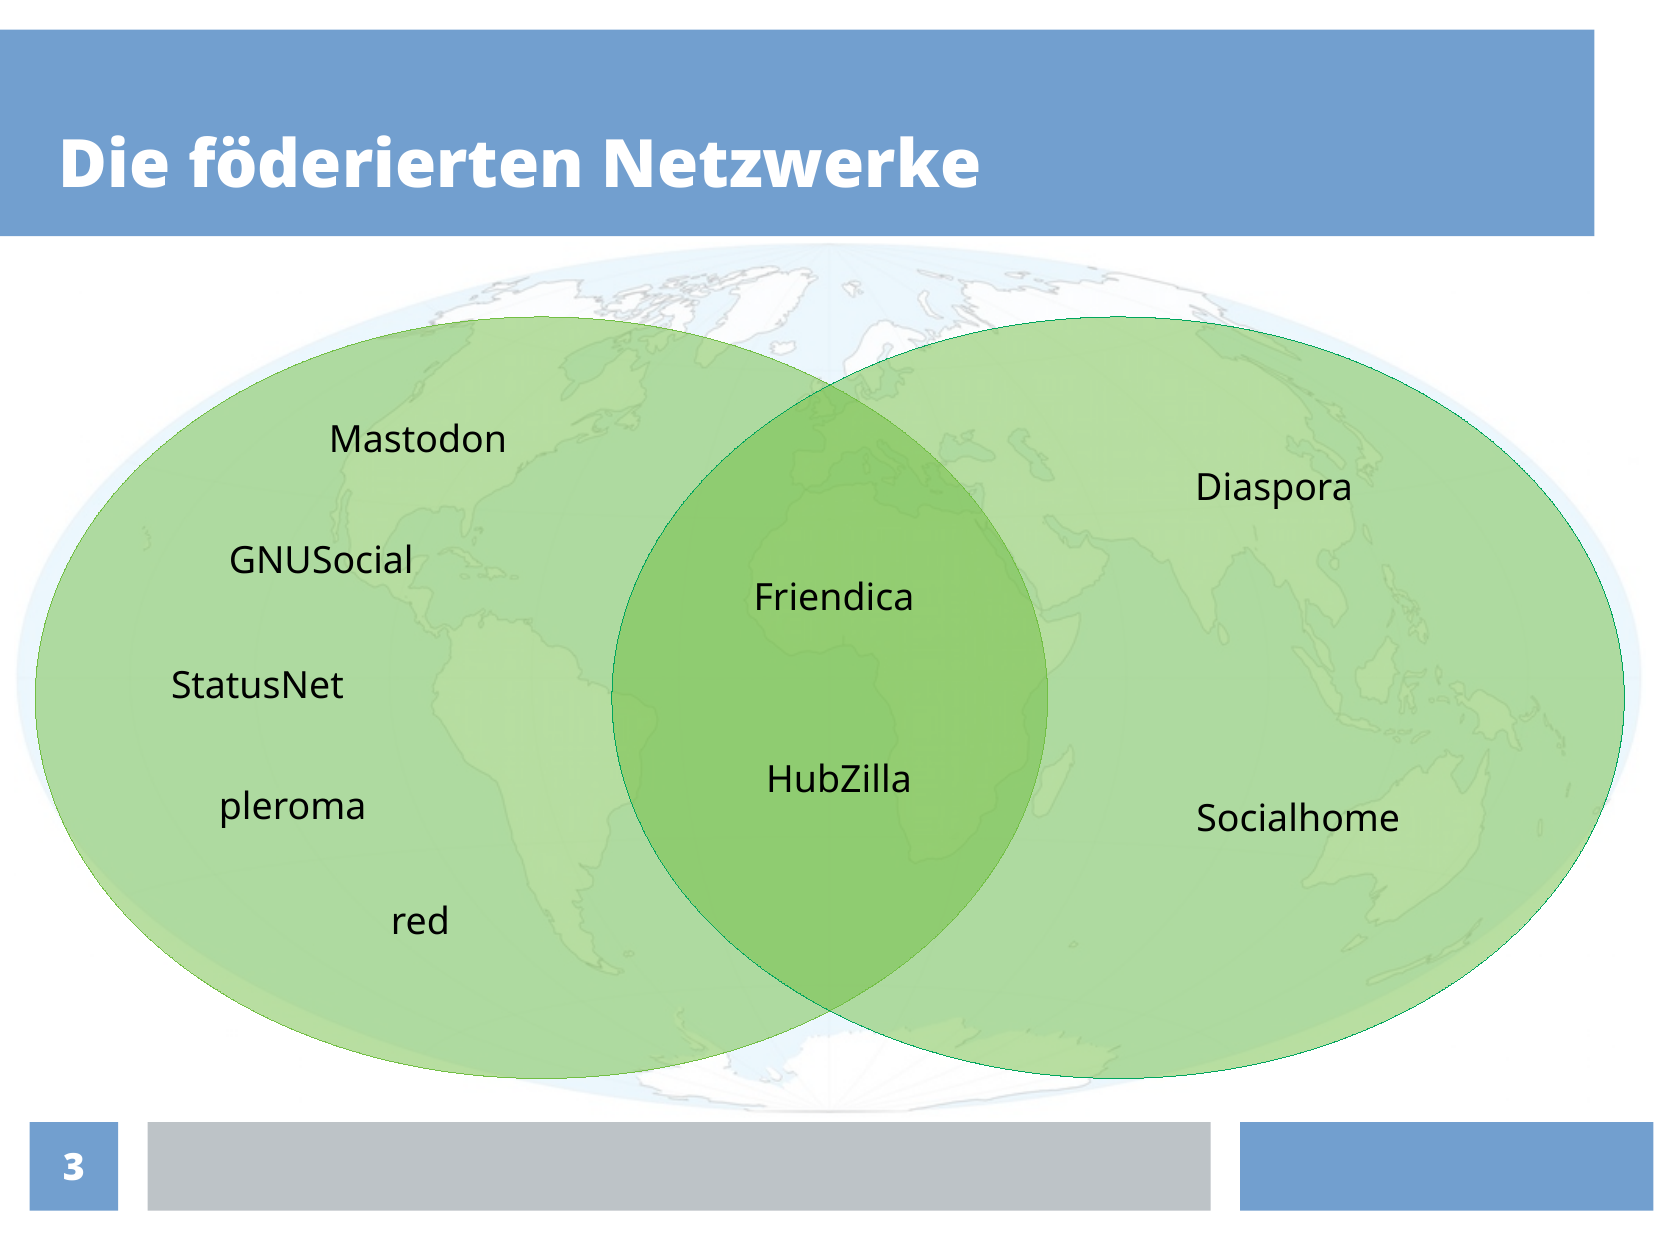

# Die föderierten Netzwerke
Mastodon
Diaspora
GNUSocial
Friendica
StatusNet
HubZilla
pleroma
Socialhome
red
3